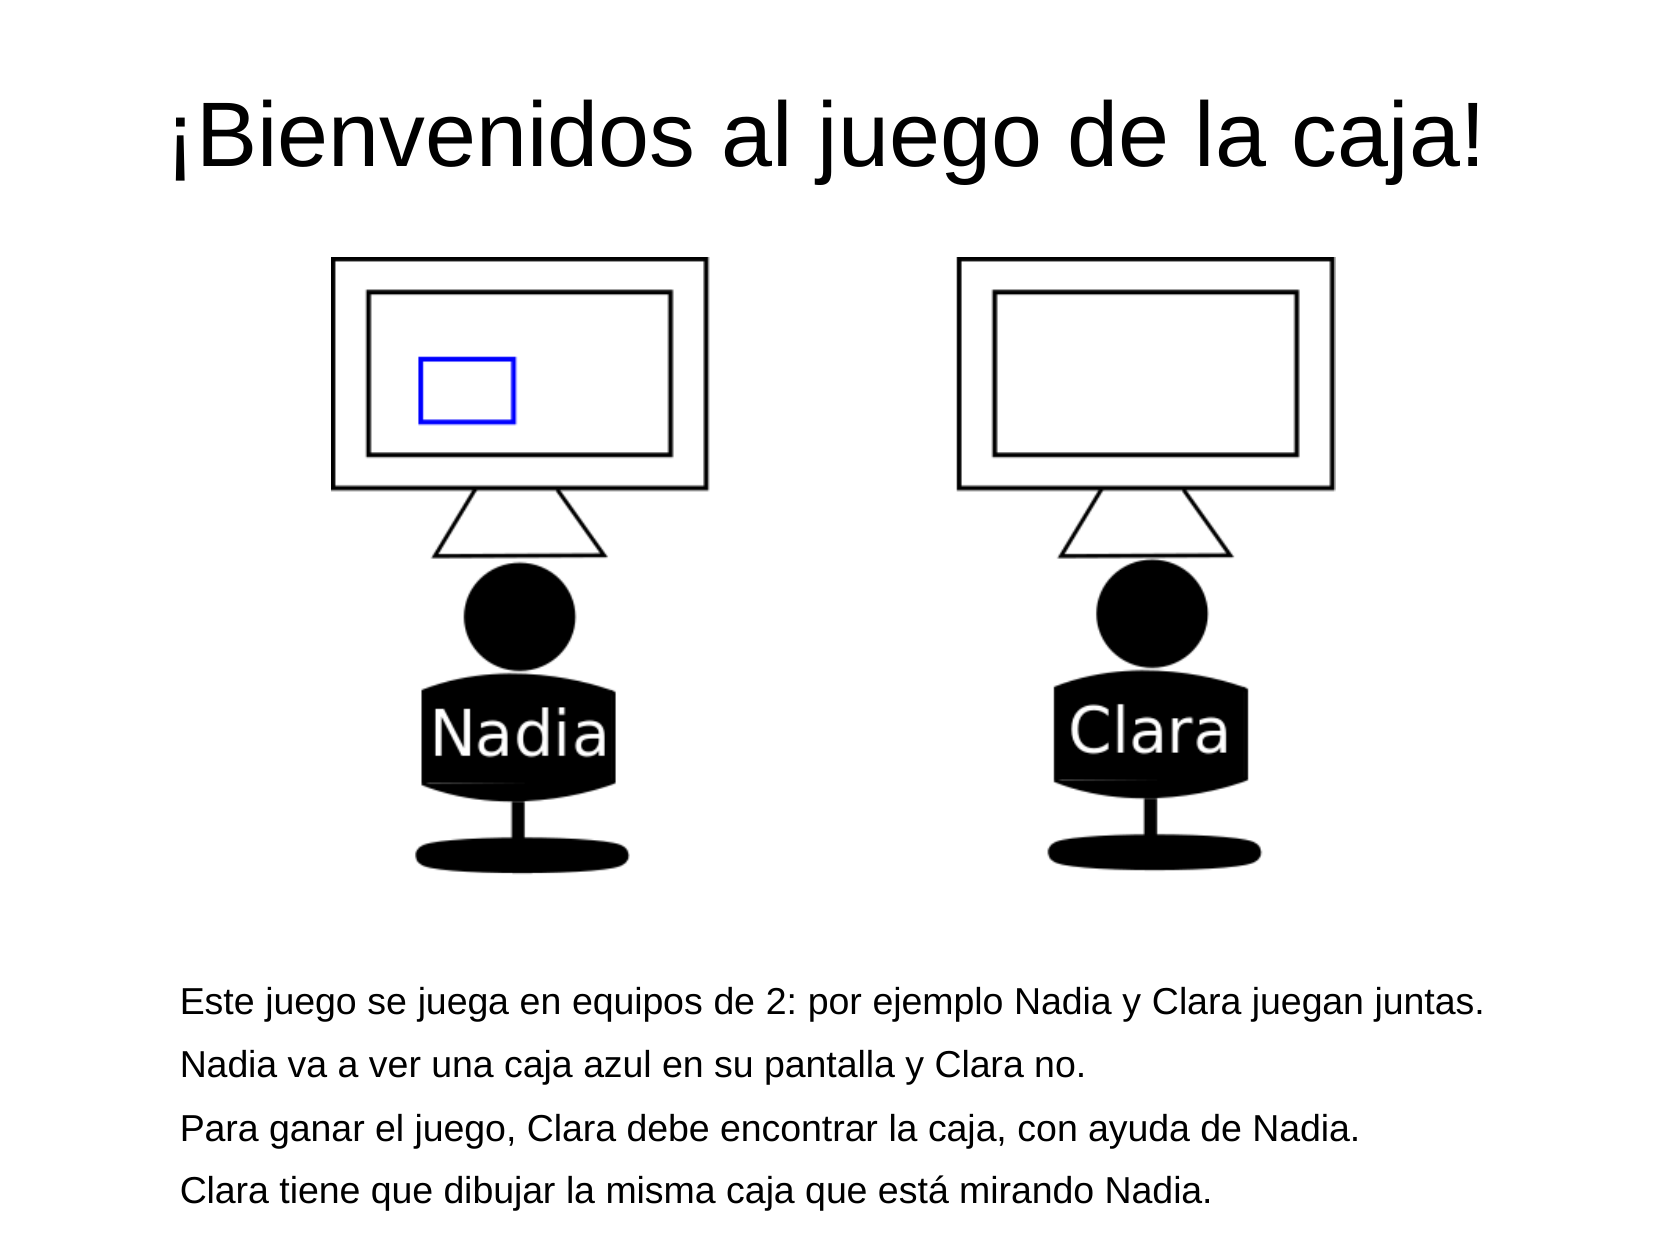

# ¡Bienvenidos al juego de la caja!
Este juego se juega en equipos de 2: por ejemplo Nadia y Clara juegan juntas.
Nadia va a ver una caja azul en su pantalla y Clara no.
Para ganar el juego, Clara debe encontrar la caja, con ayuda de Nadia.
Clara tiene que dibujar la misma caja que está mirando Nadia.